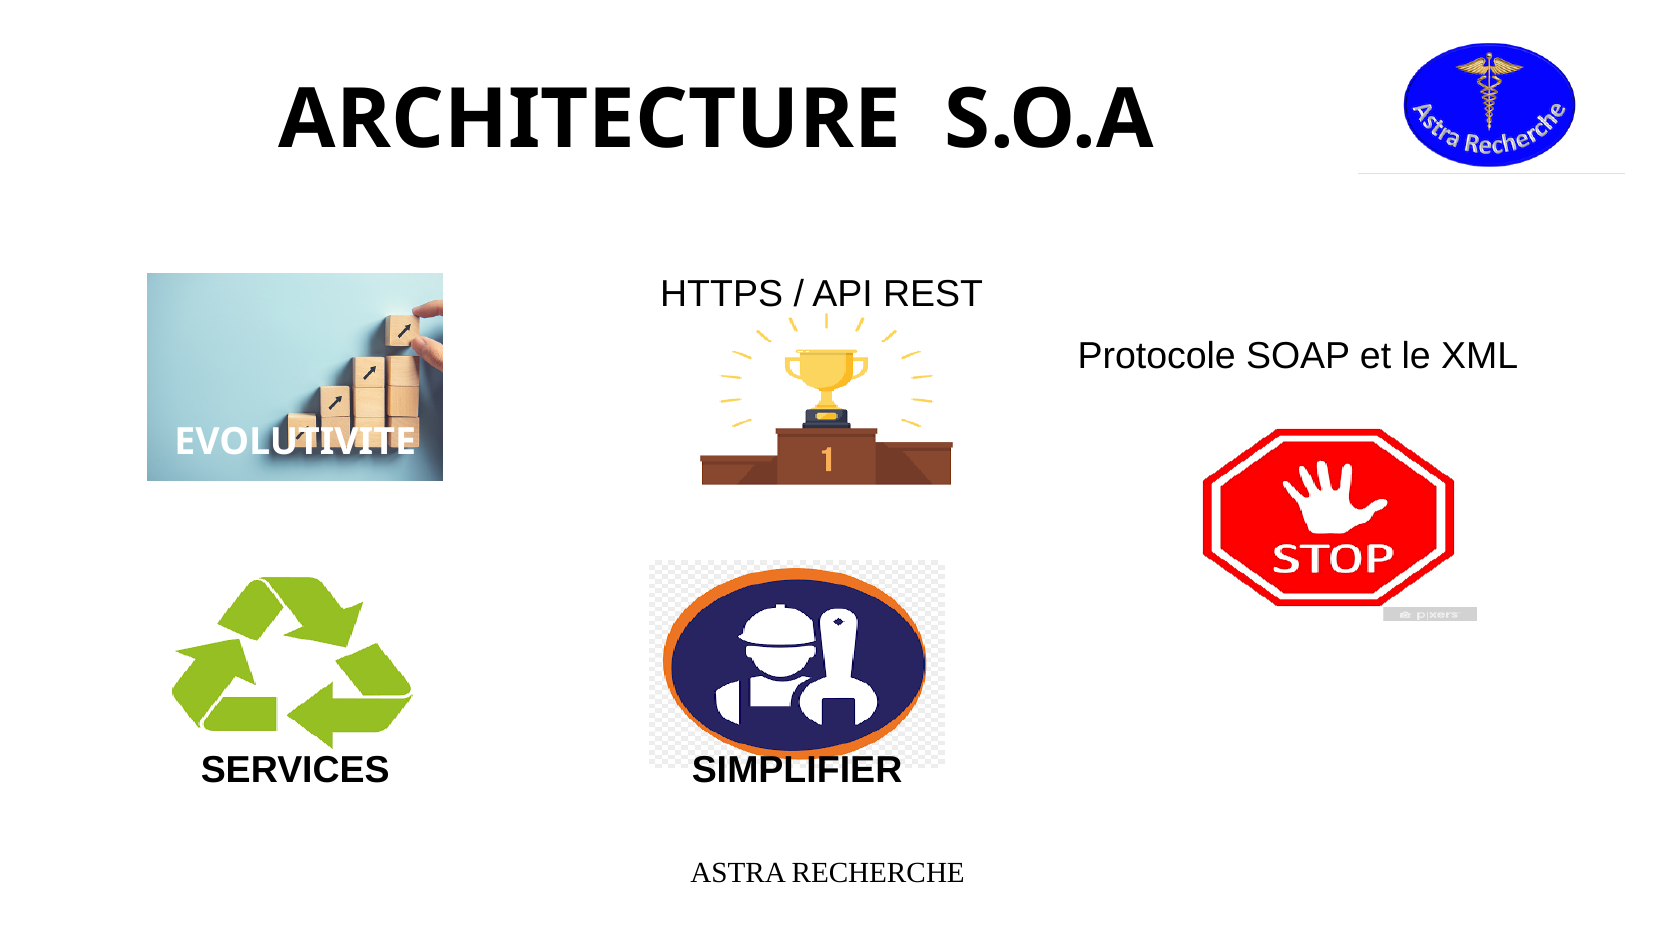

# ARCHITECTURE S.O.A
EVOLUTIVITE
HTTPS / API REST
Protocole SOAP et le XML
SERVICES
SIMPLIFIER